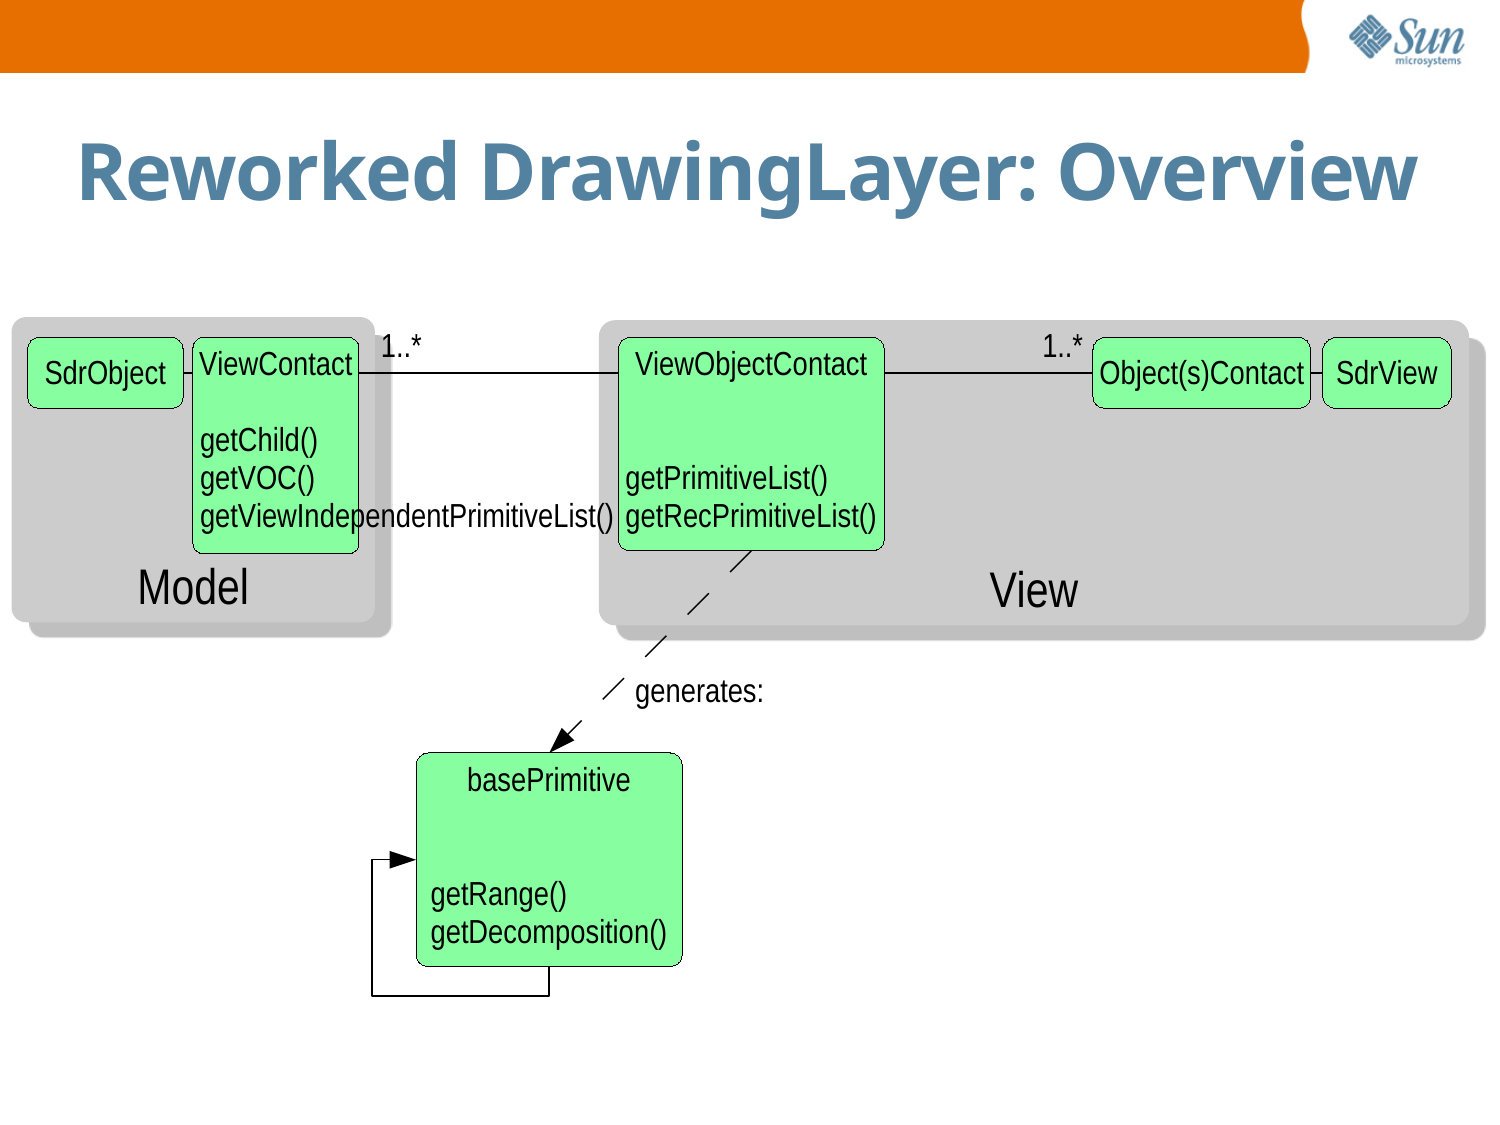

# Reworked DrawingLayer: Overview
Model
View
1..*
1..*
SdrObject
ViewContact
ViewContact
 getChild()
 getVOC()
 getViewIndependentPrimitiveList()
ViewObjectContact
ViewObjectContact
getPrimitiveList()
getRecPrimitiveList()
Object(s)Contact
SdrView
generates:
basePrimitive
getRange()
getDecomposition()